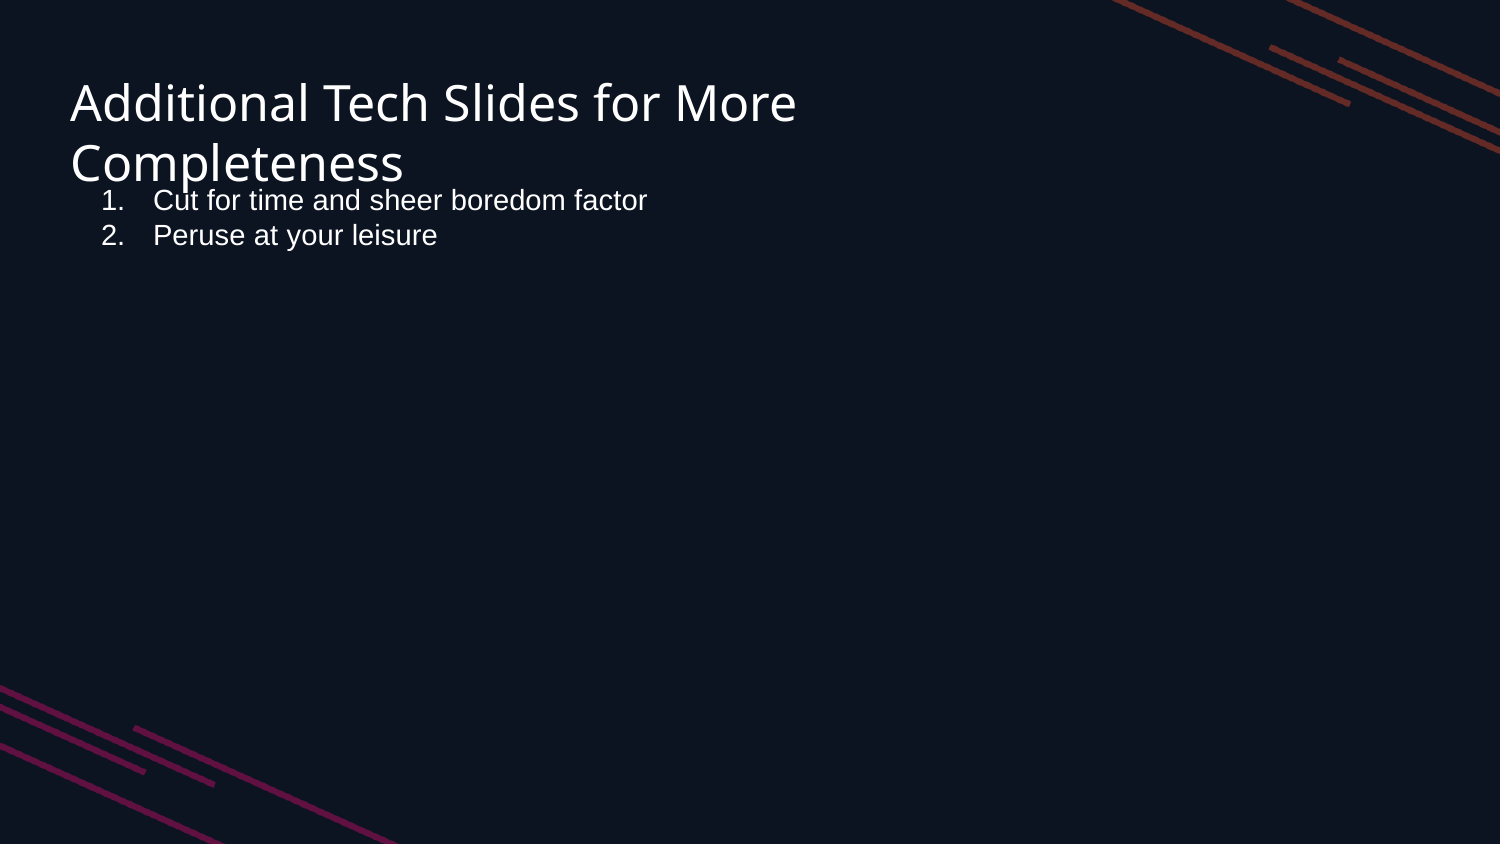

Additional Tech Slides for More Completeness
Cut for time and sheer boredom factor
Peruse at your leisure